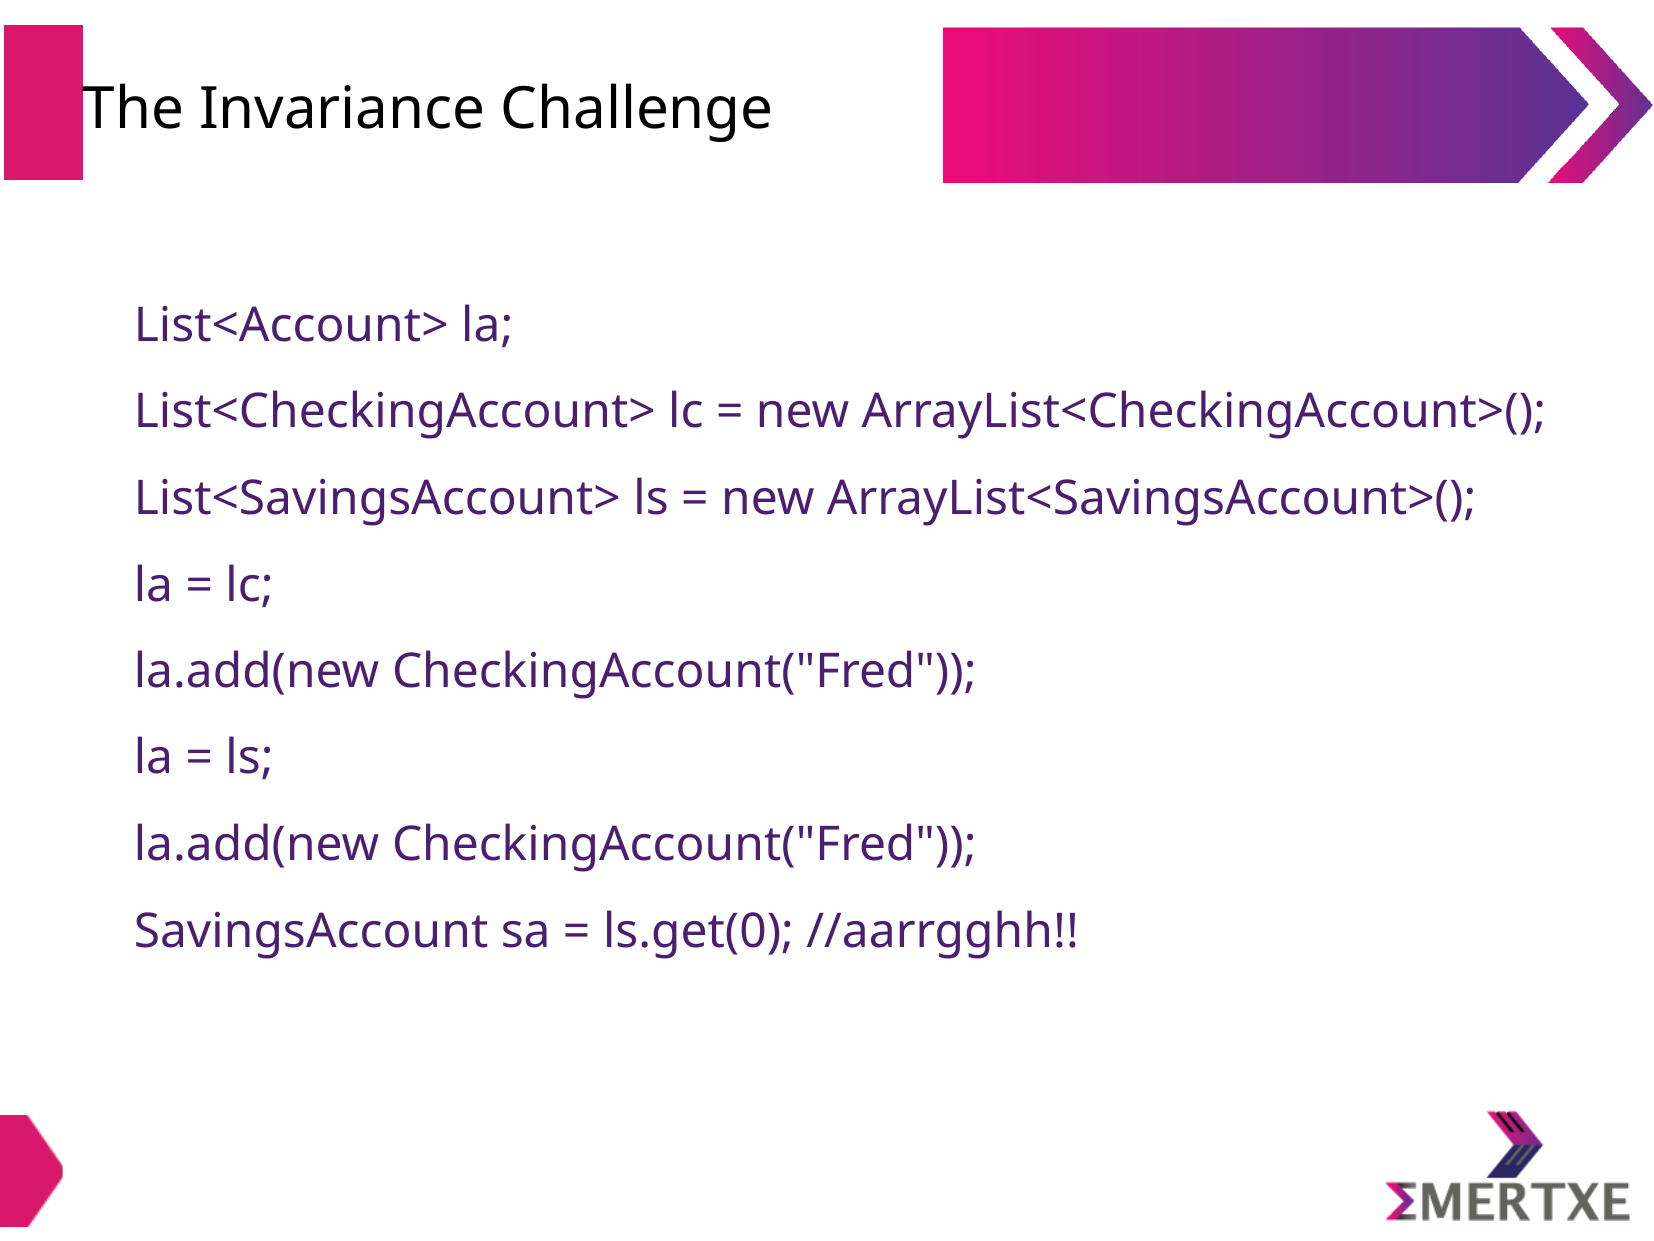

# The Invariance Challenge
List<Account> la;
List<CheckingAccount> lc = new ArrayList<CheckingAccount>();
List<SavingsAccount> ls = new ArrayList<SavingsAccount>();
la = lc;
la.add(new CheckingAccount("Fred"));
la = ls;
la.add(new CheckingAccount("Fred"));
SavingsAccount sa = ls.get(0); //aarrgghh!!